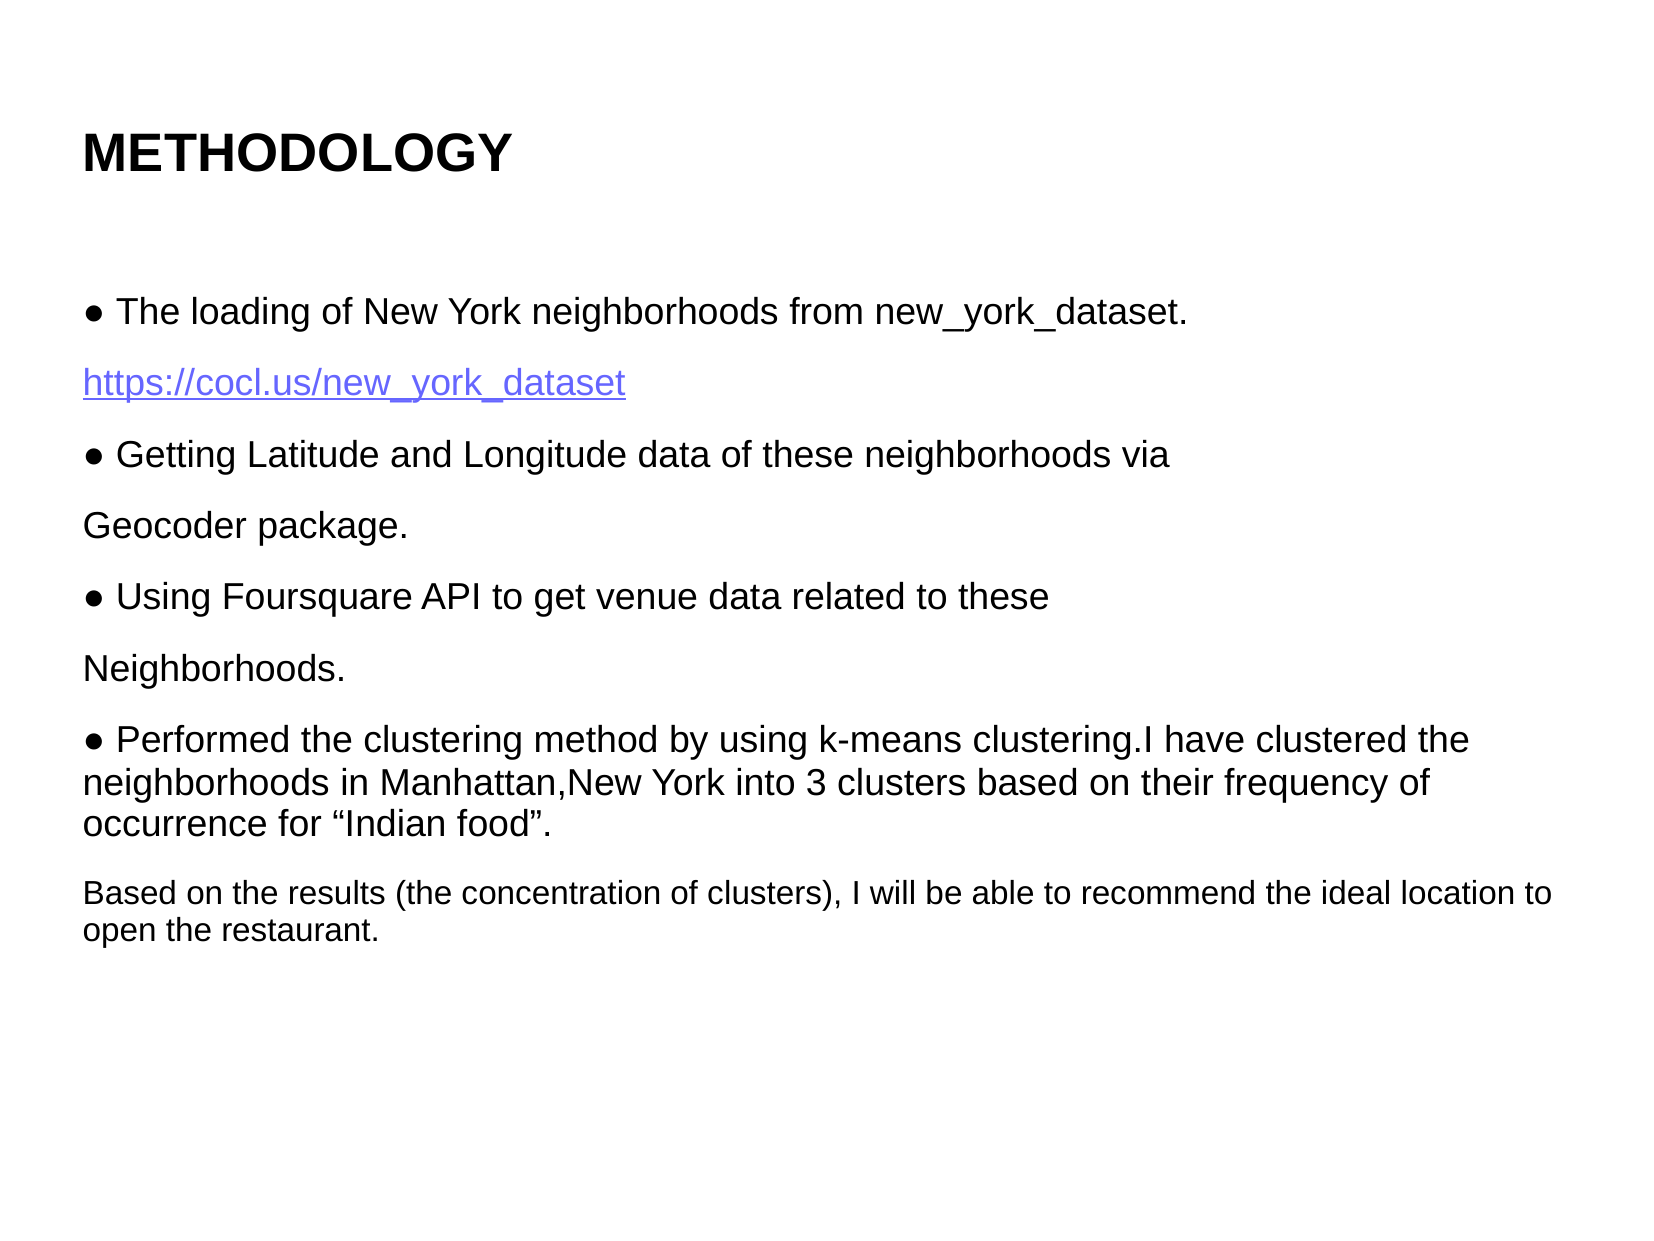

# METHODOLOGY
● The loading of New York neighborhoods from new_york_dataset.
https://cocl.us/new_york_dataset
● Getting Latitude and Longitude data of these neighborhoods via
Geocoder package.
● Using Foursquare API to get venue data related to these
Neighborhoods.
● Performed the clustering method by using k-means clustering.I have clustered the neighborhoods in Manhattan,New York into 3 clusters based on their frequency of occurrence for “Indian food”.
Based on the results (the concentration of clusters), I will be able to recommend the ideal location to open the restaurant.